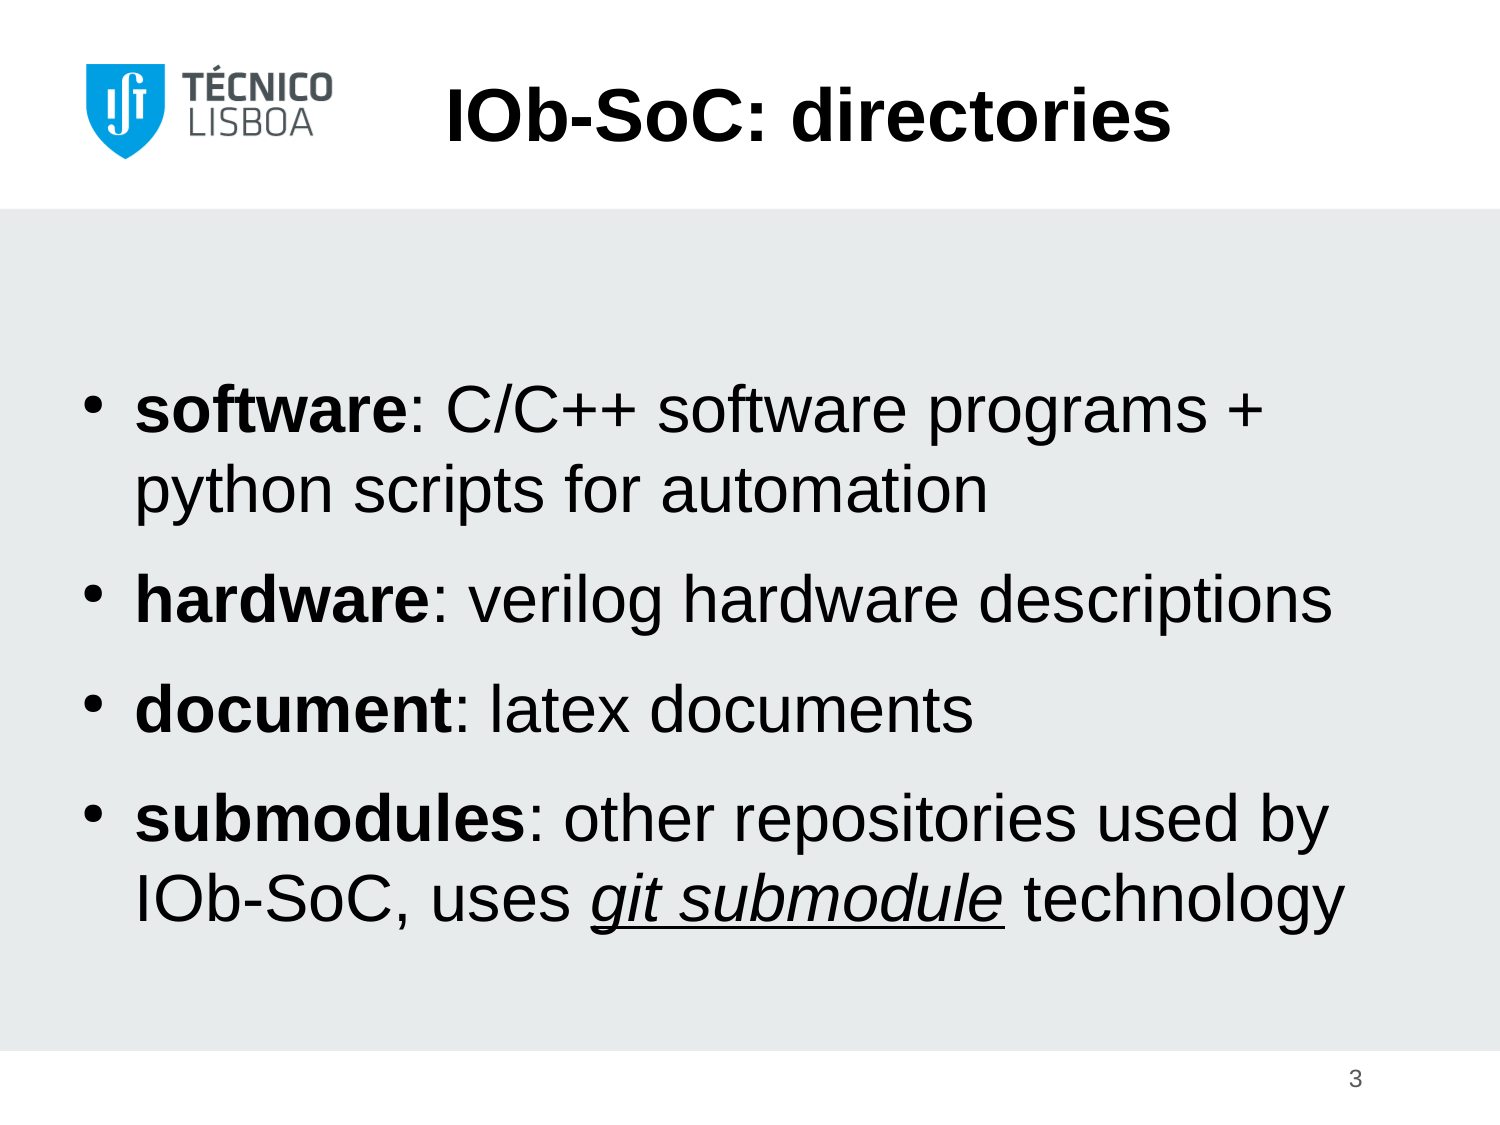

# IOb-SoC: directories
software: C/C++ software programs + python scripts for automation
hardware: verilog hardware descriptions
document: latex documents
submodules: other repositories used by IOb-SoC, uses git submodule technology
3